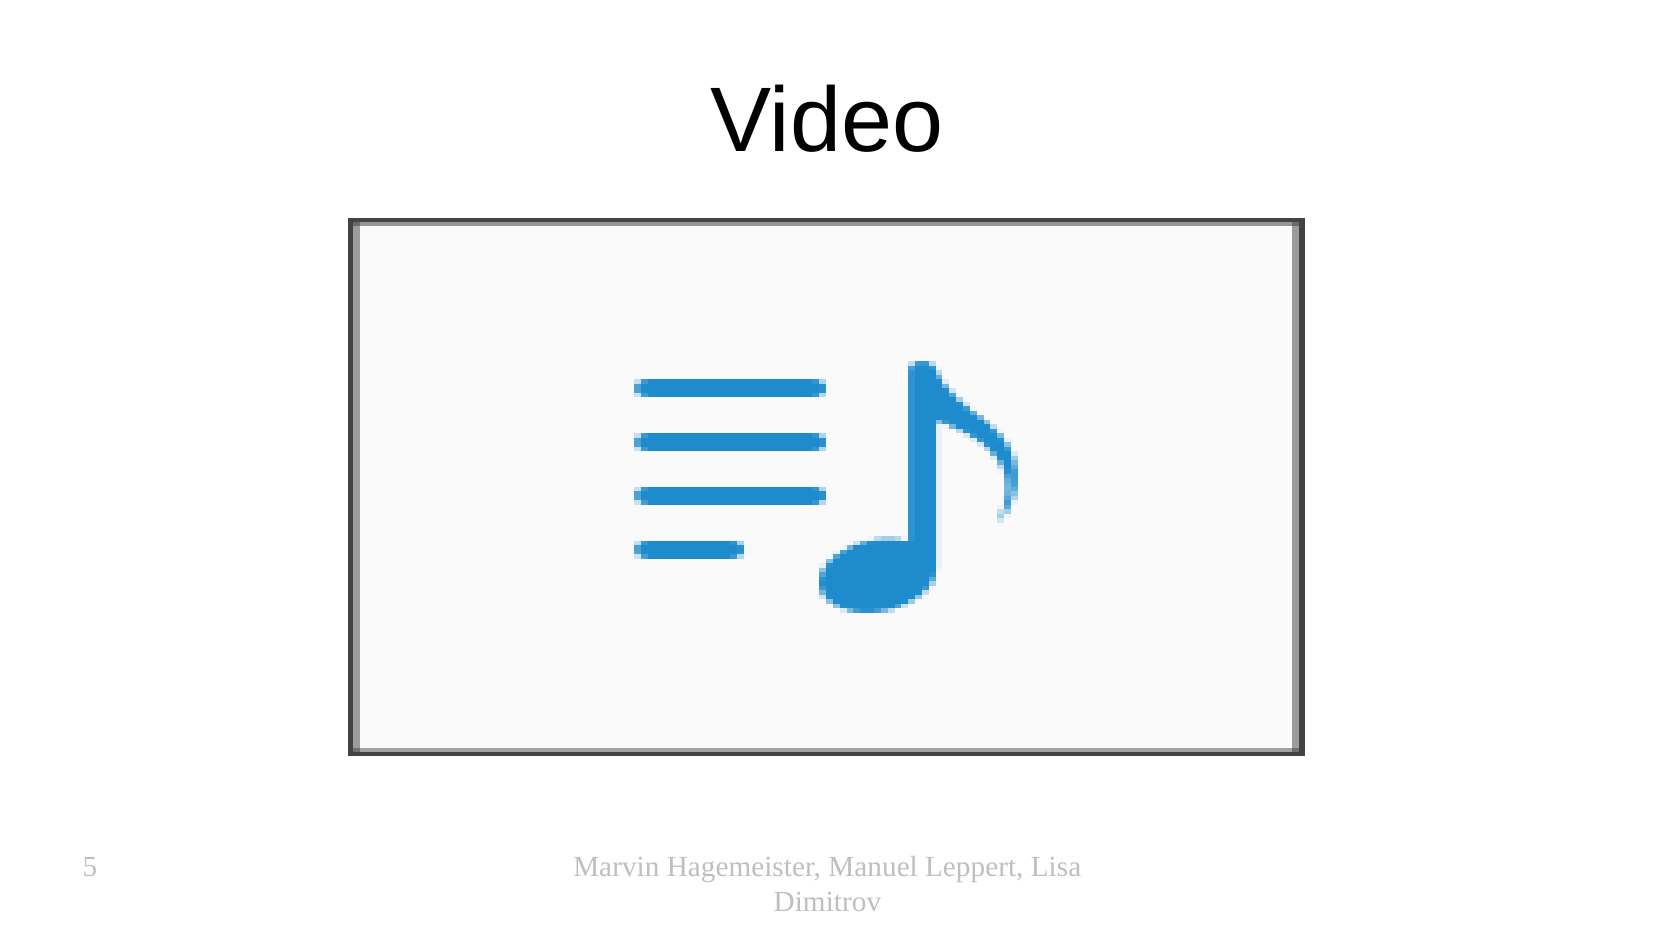

# Video
5
Marvin Hagemeister, Manuel Leppert, Lisa Dimitrov